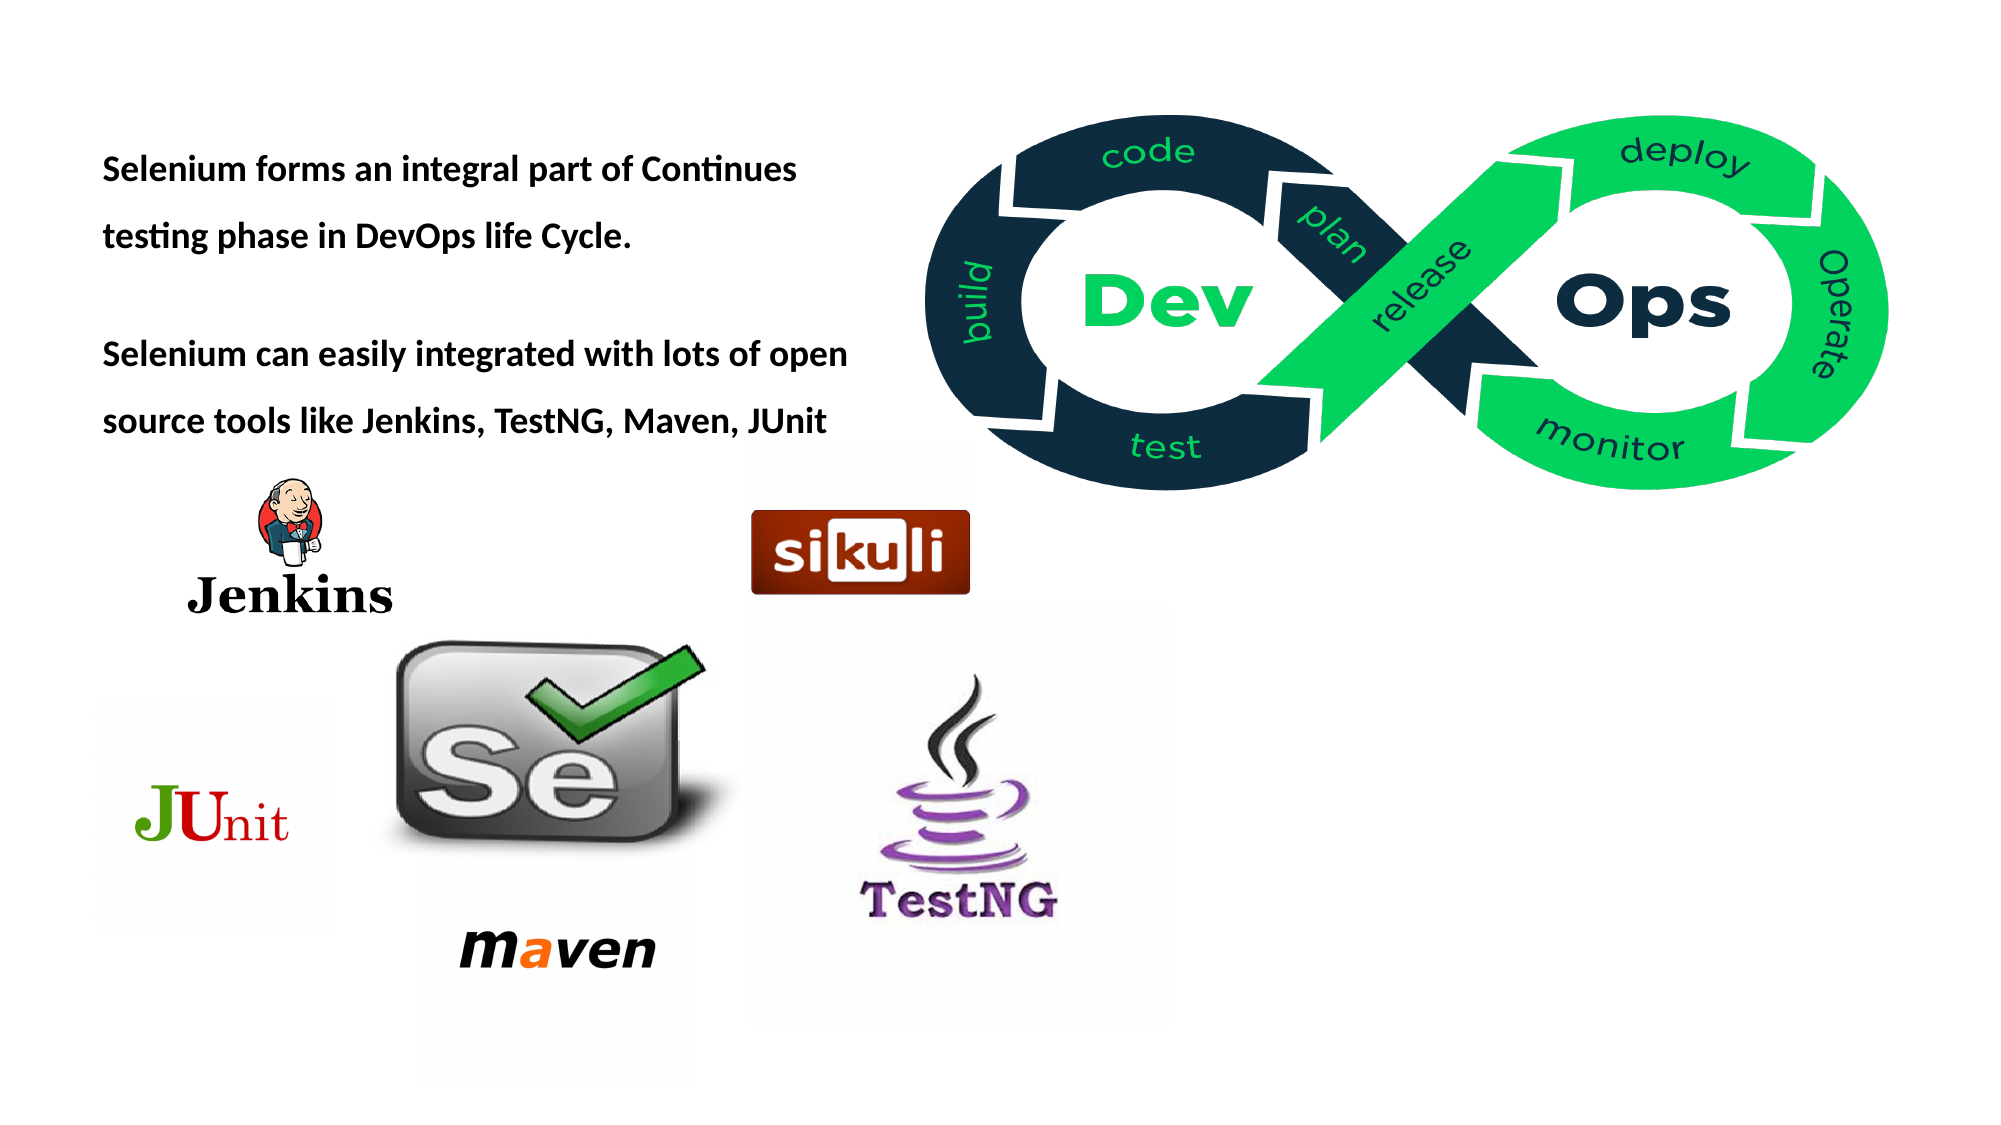

Selenium forms an integral part of Continues testing phase in DevOps life Cycle.
Selenium can easily integrated with lots of open source tools like Jenkins, TestNG, Maven, JUnit